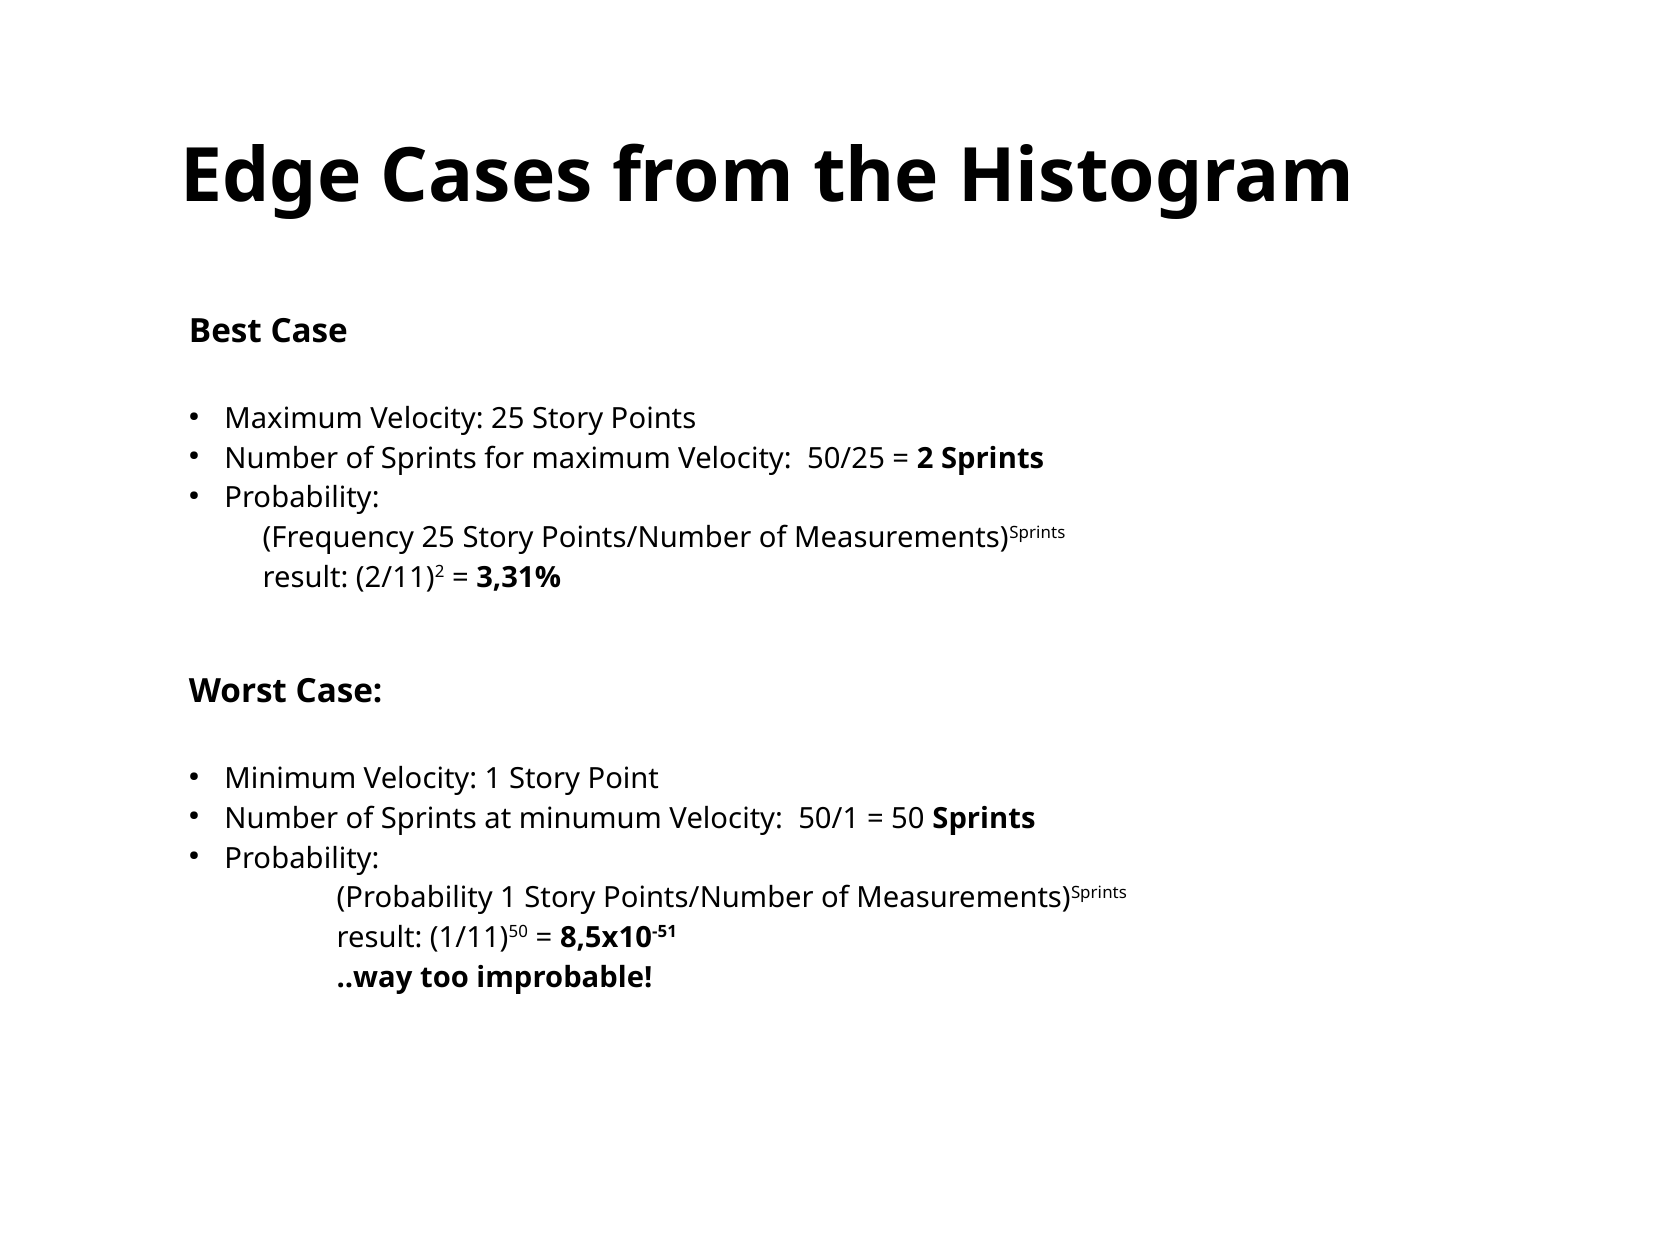

# Edge Cases from the Histogram
Best Case
Maximum Velocity: 25 Story Points
Number of Sprints for maximum Velocity: 50/25 = 2 Sprints
Probability:
	(Frequency 25 Story Points/Number of Measurements)Sprints
 	result: (2/11)2 = 3,31%
Worst Case:
Minimum Velocity: 1 Story Point
Number of Sprints at minumum Velocity: 50/1 = 50 Sprints
Probability:
		(Probability 1 Story Points/Number of Measurements)Sprints
 		result: (1/11)50 = 8,5x10-51
		..way too improbable!